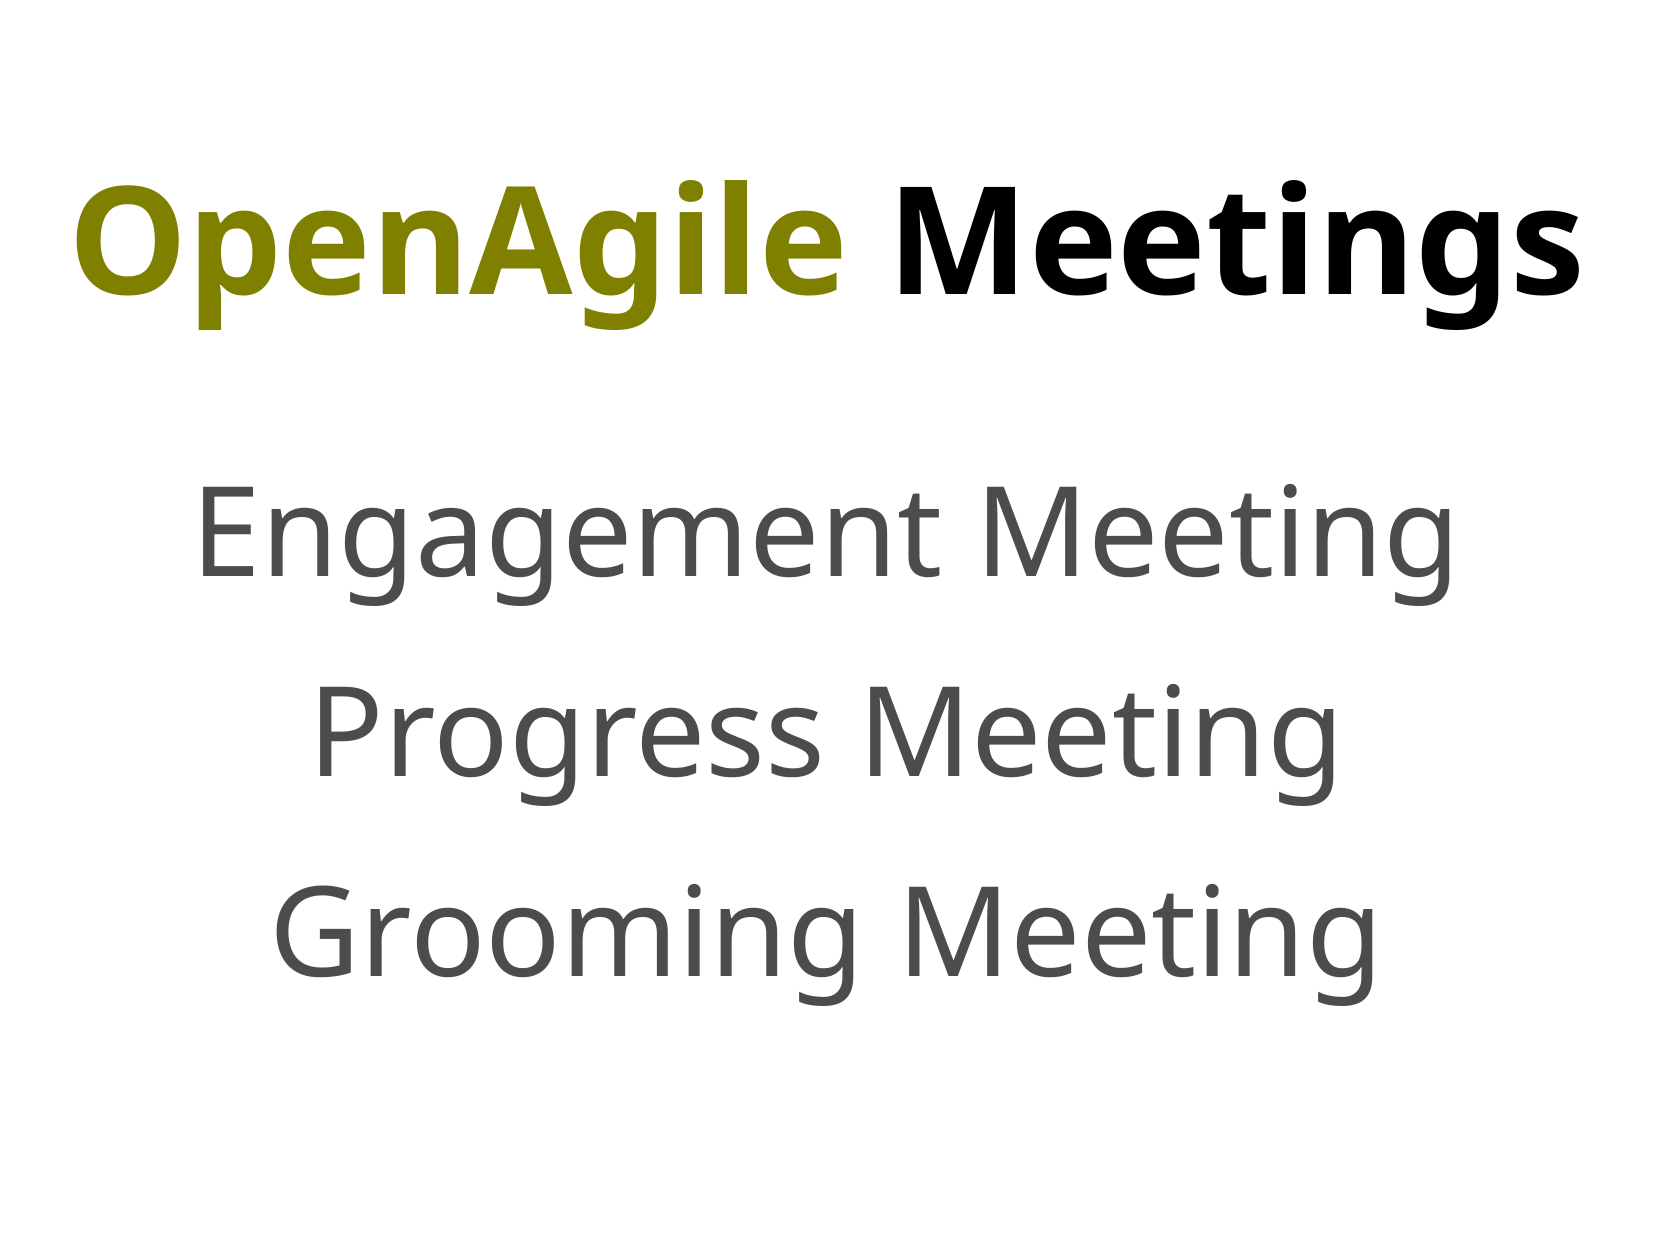

# OpenAgile Meetings
Engagement Meeting
Progress Meeting
Grooming Meeting